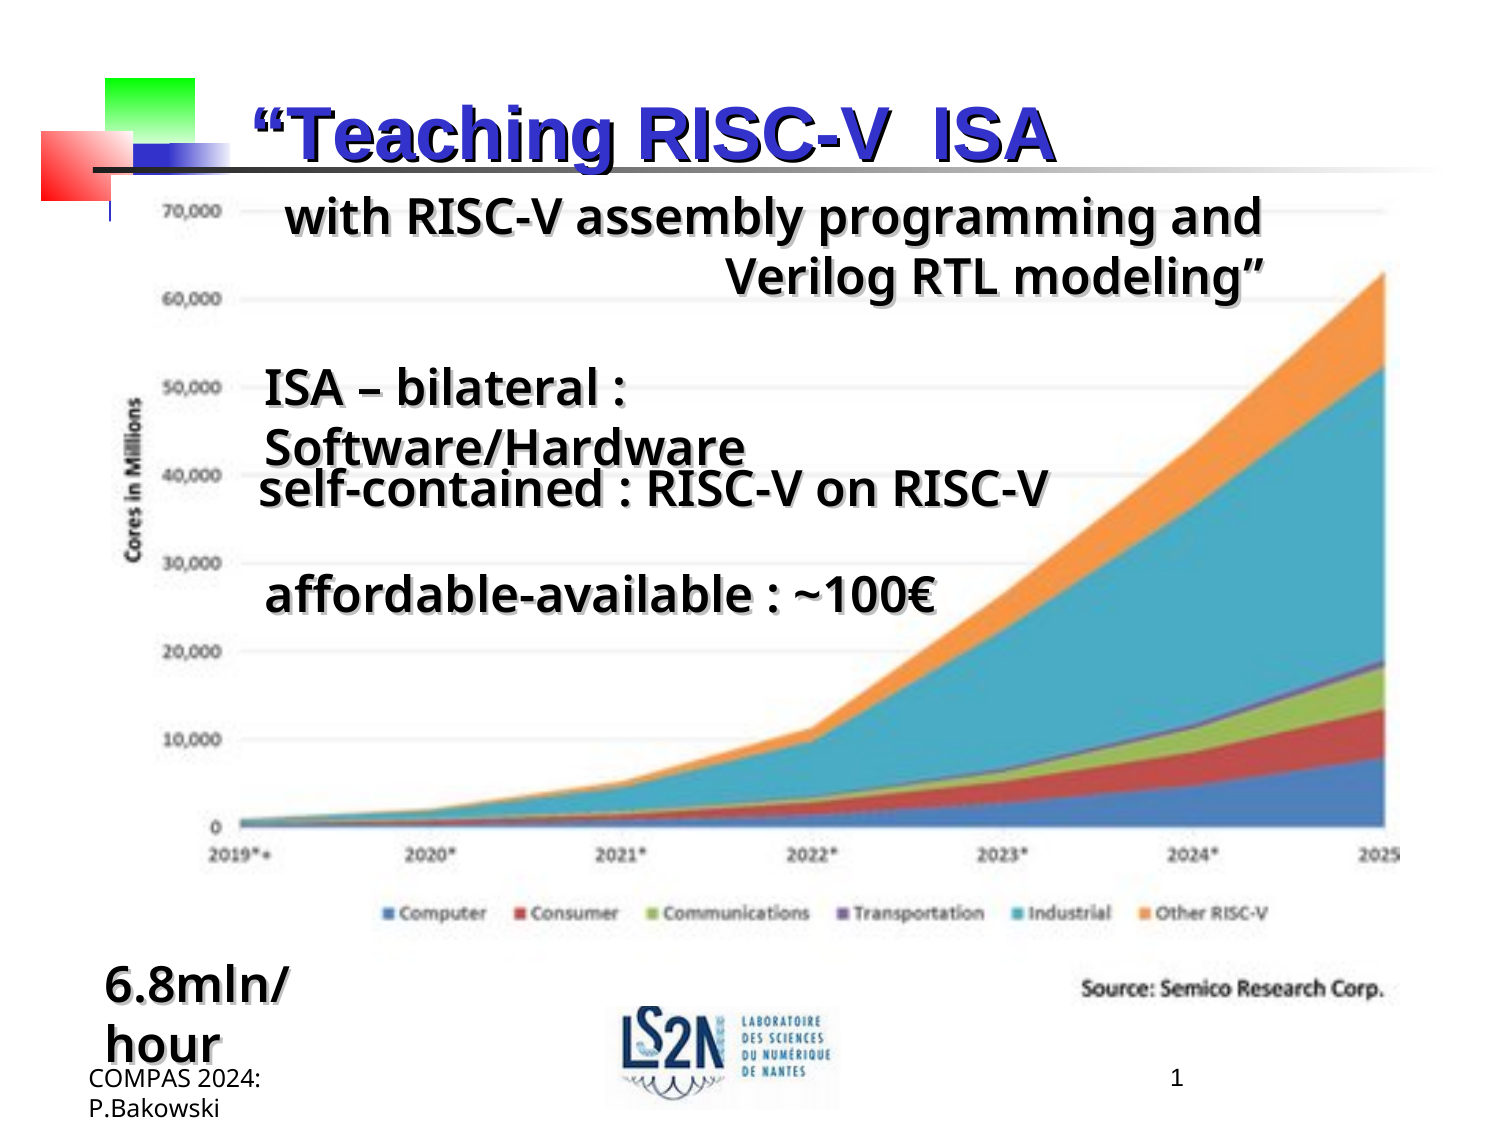

# “Teaching RISC-V ISA
with RISC-V assembly programming and Verilog RTL modeling”
ISA – bilateral : Software/Hardware
self-contained : RISC-V on RISC-V
affordable-available : ~100€
6.8mln/hour
1